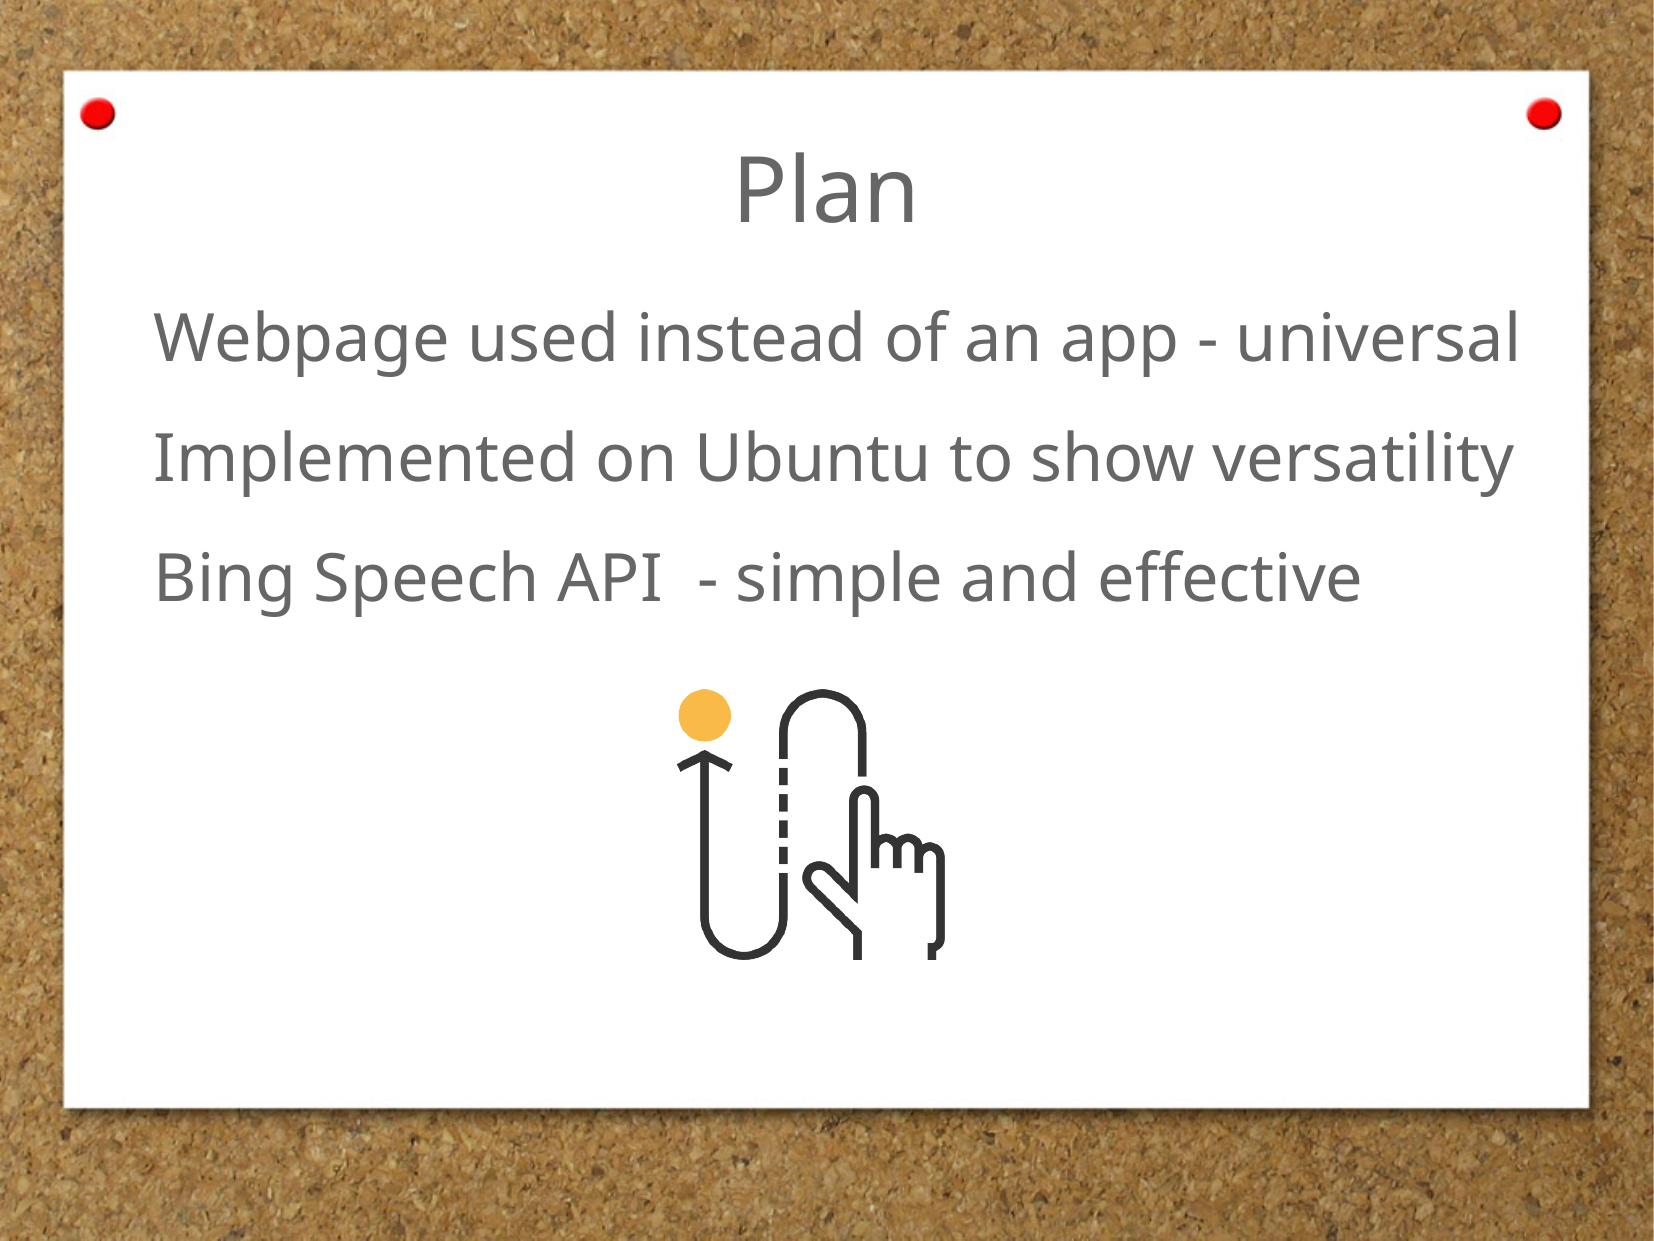

# Plan
Webpage used instead of an app - universal
Implemented on Ubuntu to show versatility
Bing Speech API - simple and effective